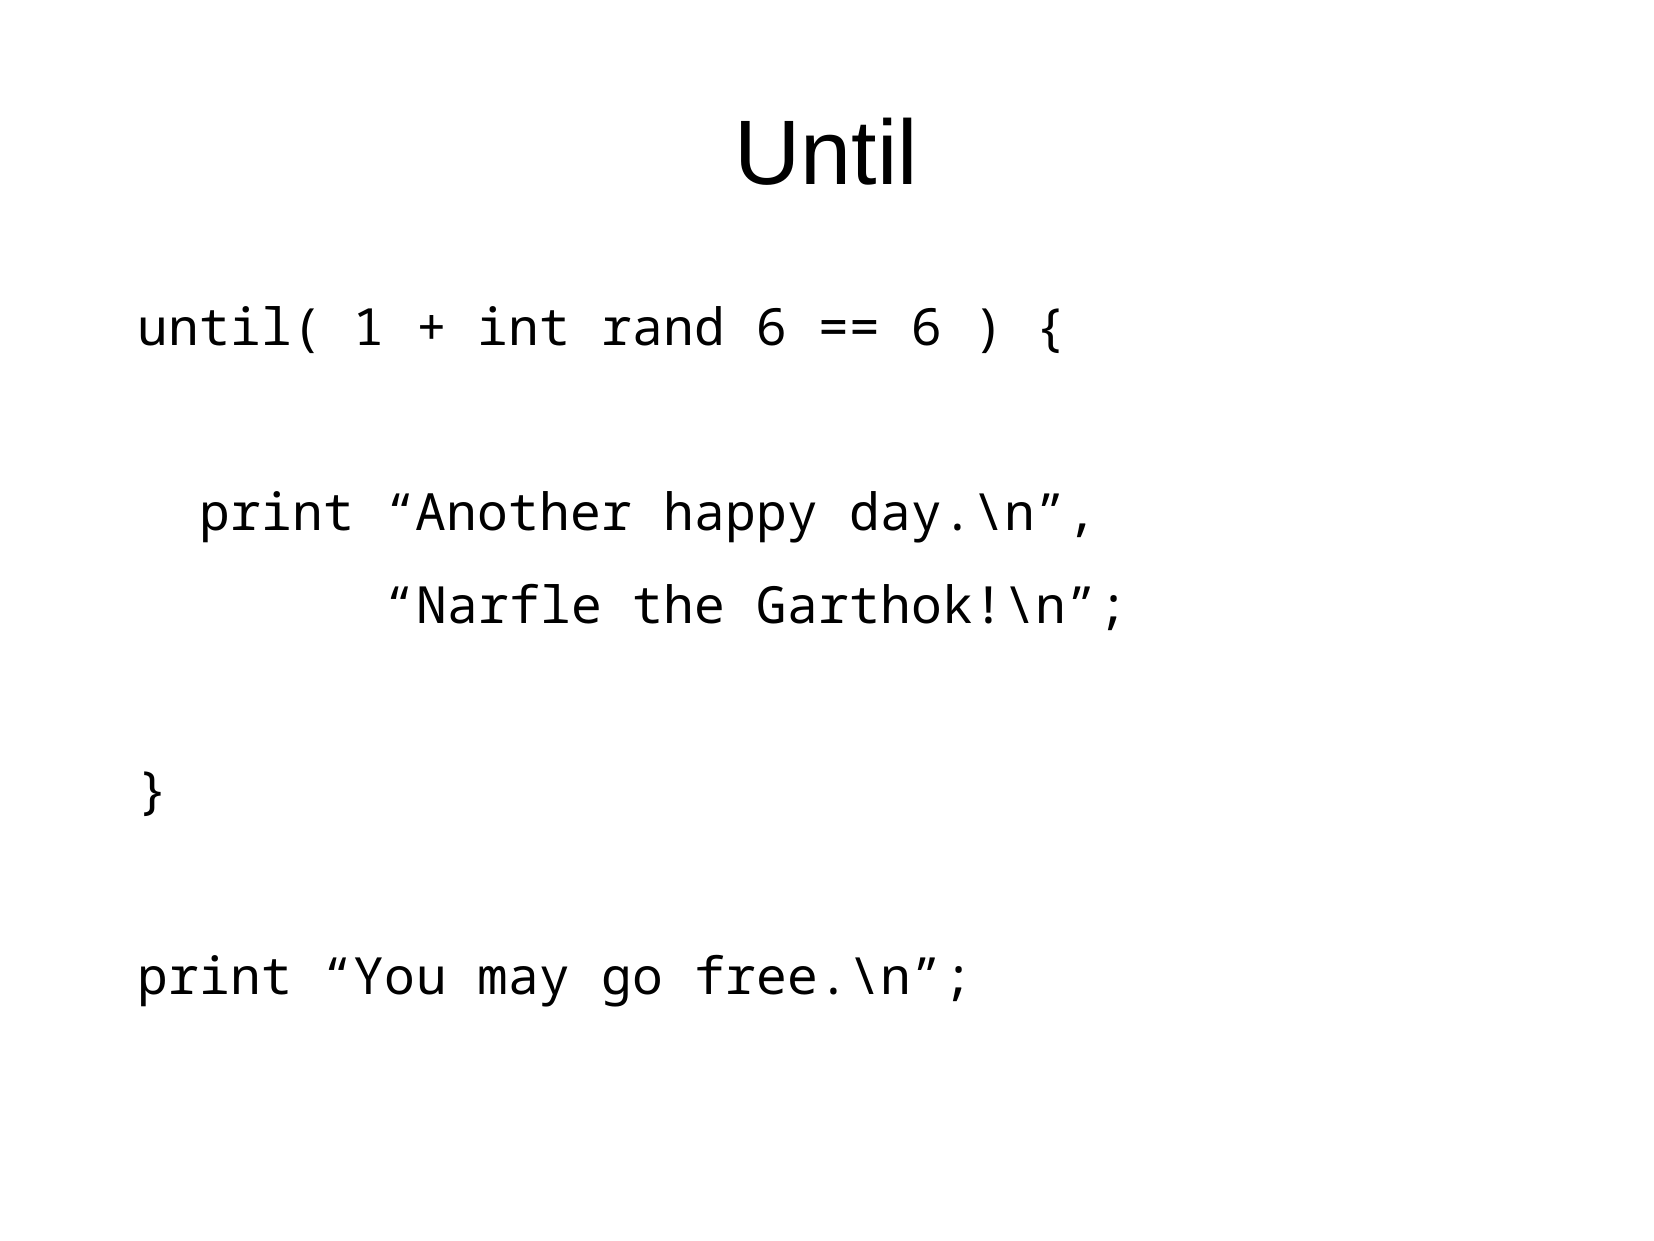

# Until
until( 1 + int rand 6 == 6 ) {
 print “Another happy day.\n”,
 “Narfle the Garthok!\n”;
}
print “You may go free.\n”;